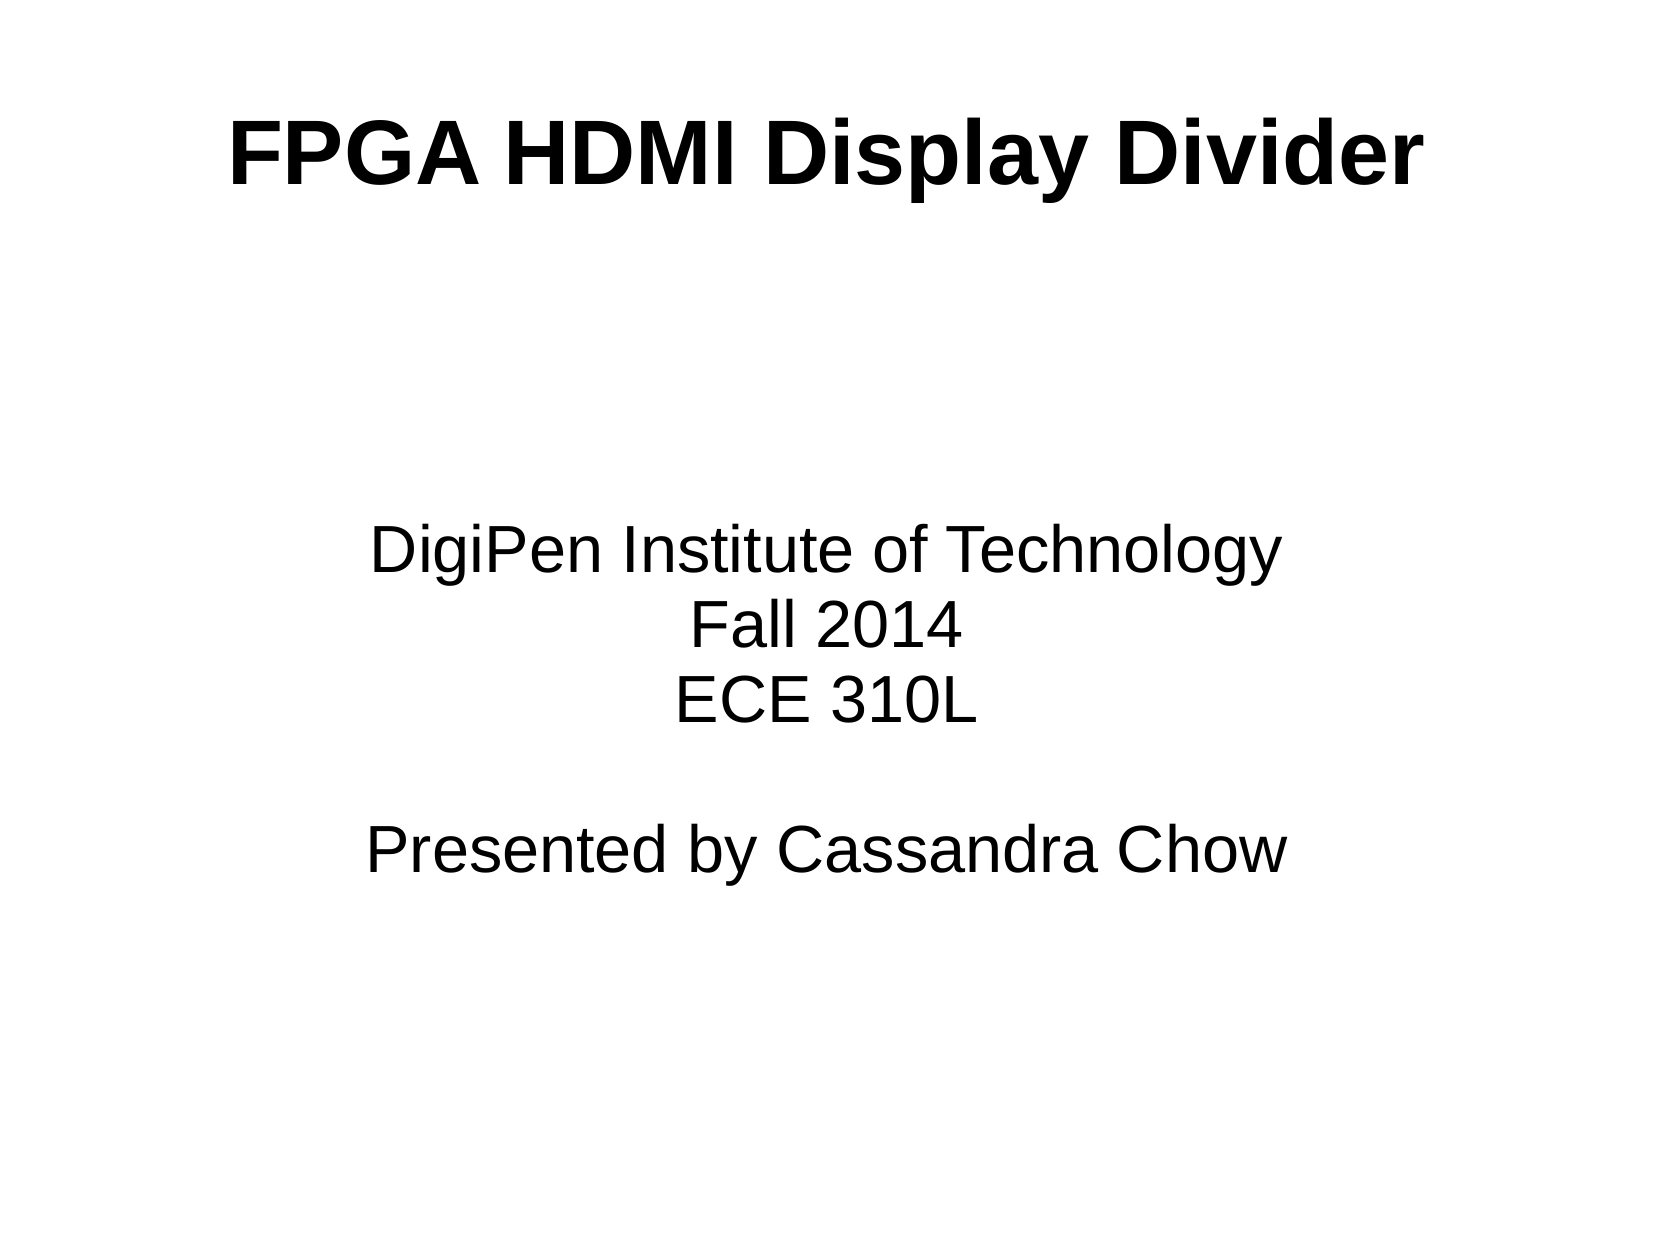

# FPGA HDMI Display Divider
DigiPen Institute of Technology
Fall 2014
ECE 310L
Presented by Cassandra Chow